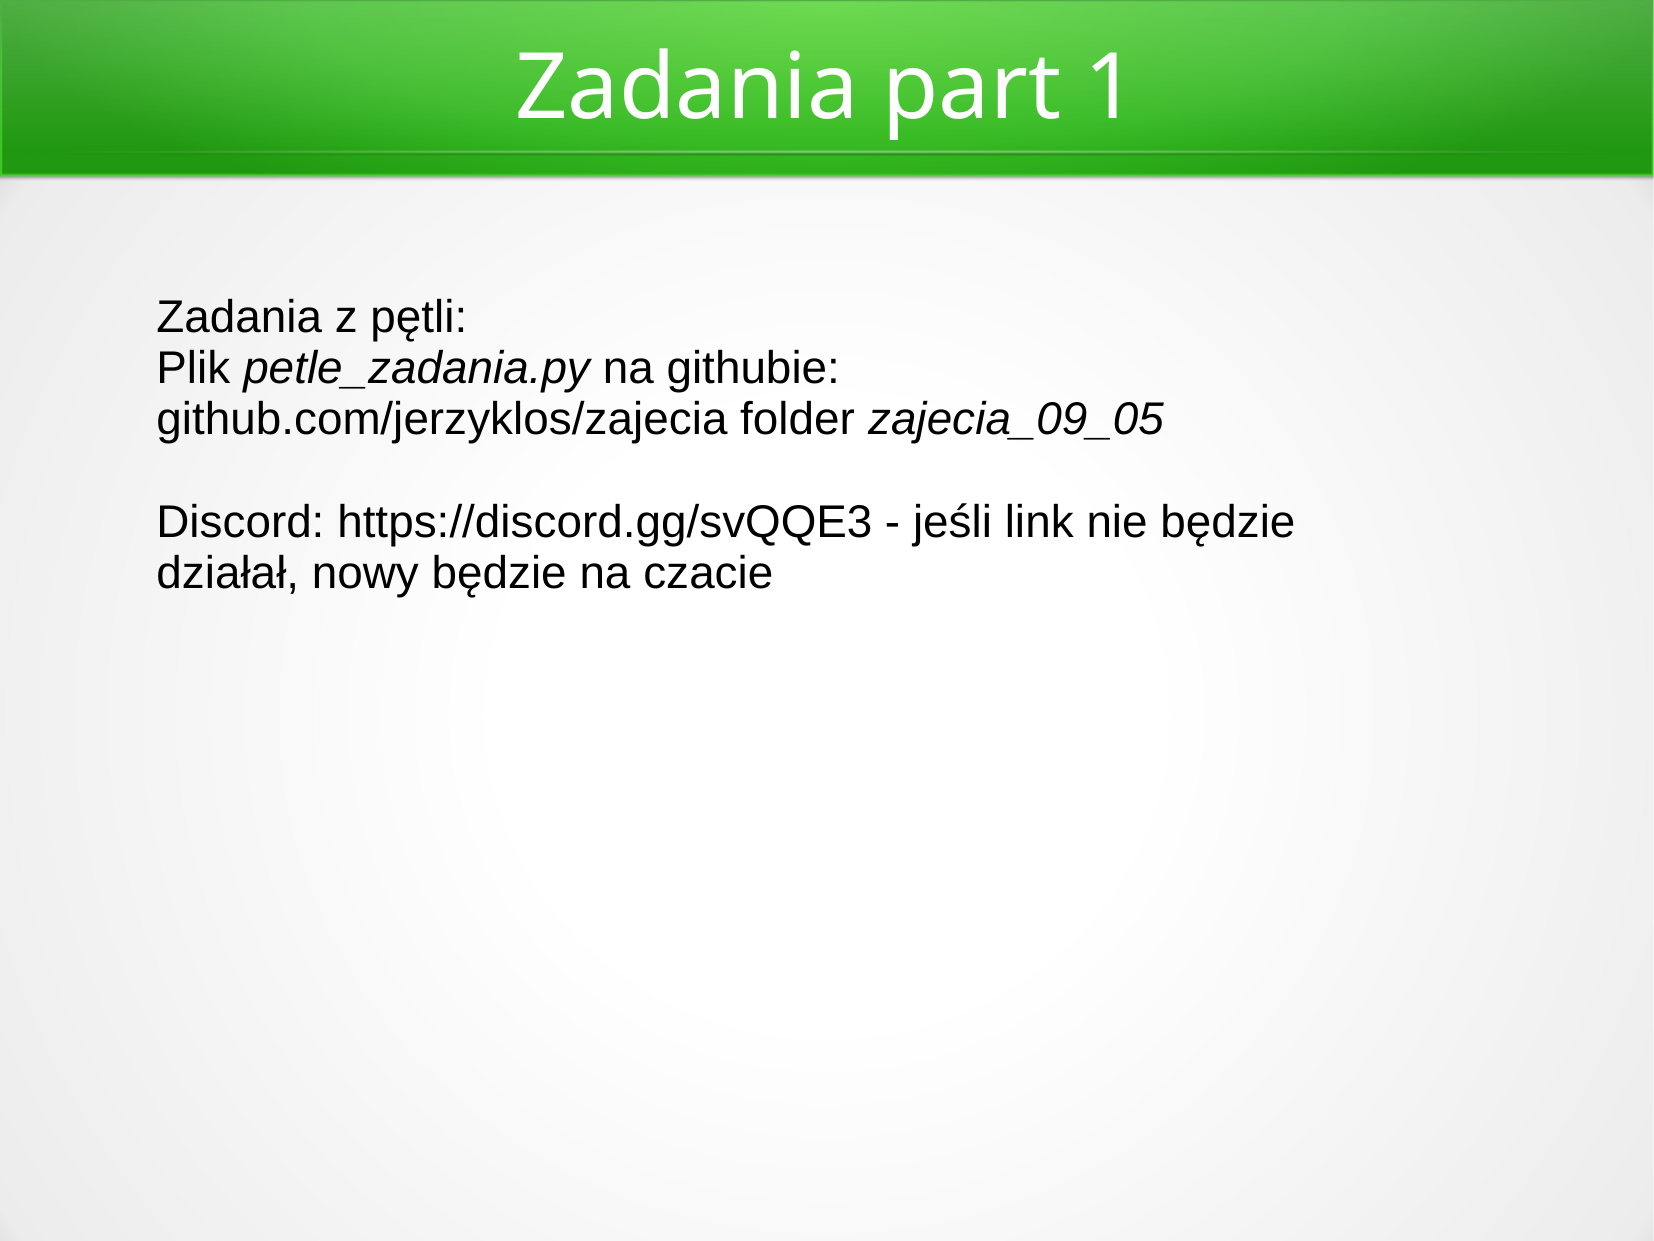

# Zadania part 1
Zadania z pętli:
Plik petle_zadania.py na githubie: github.com/jerzyklos/zajecia folder zajecia_09_05
Discord: https://discord.gg/svQQE3 - jeśli link nie będzie działał, nowy będzie na czacie